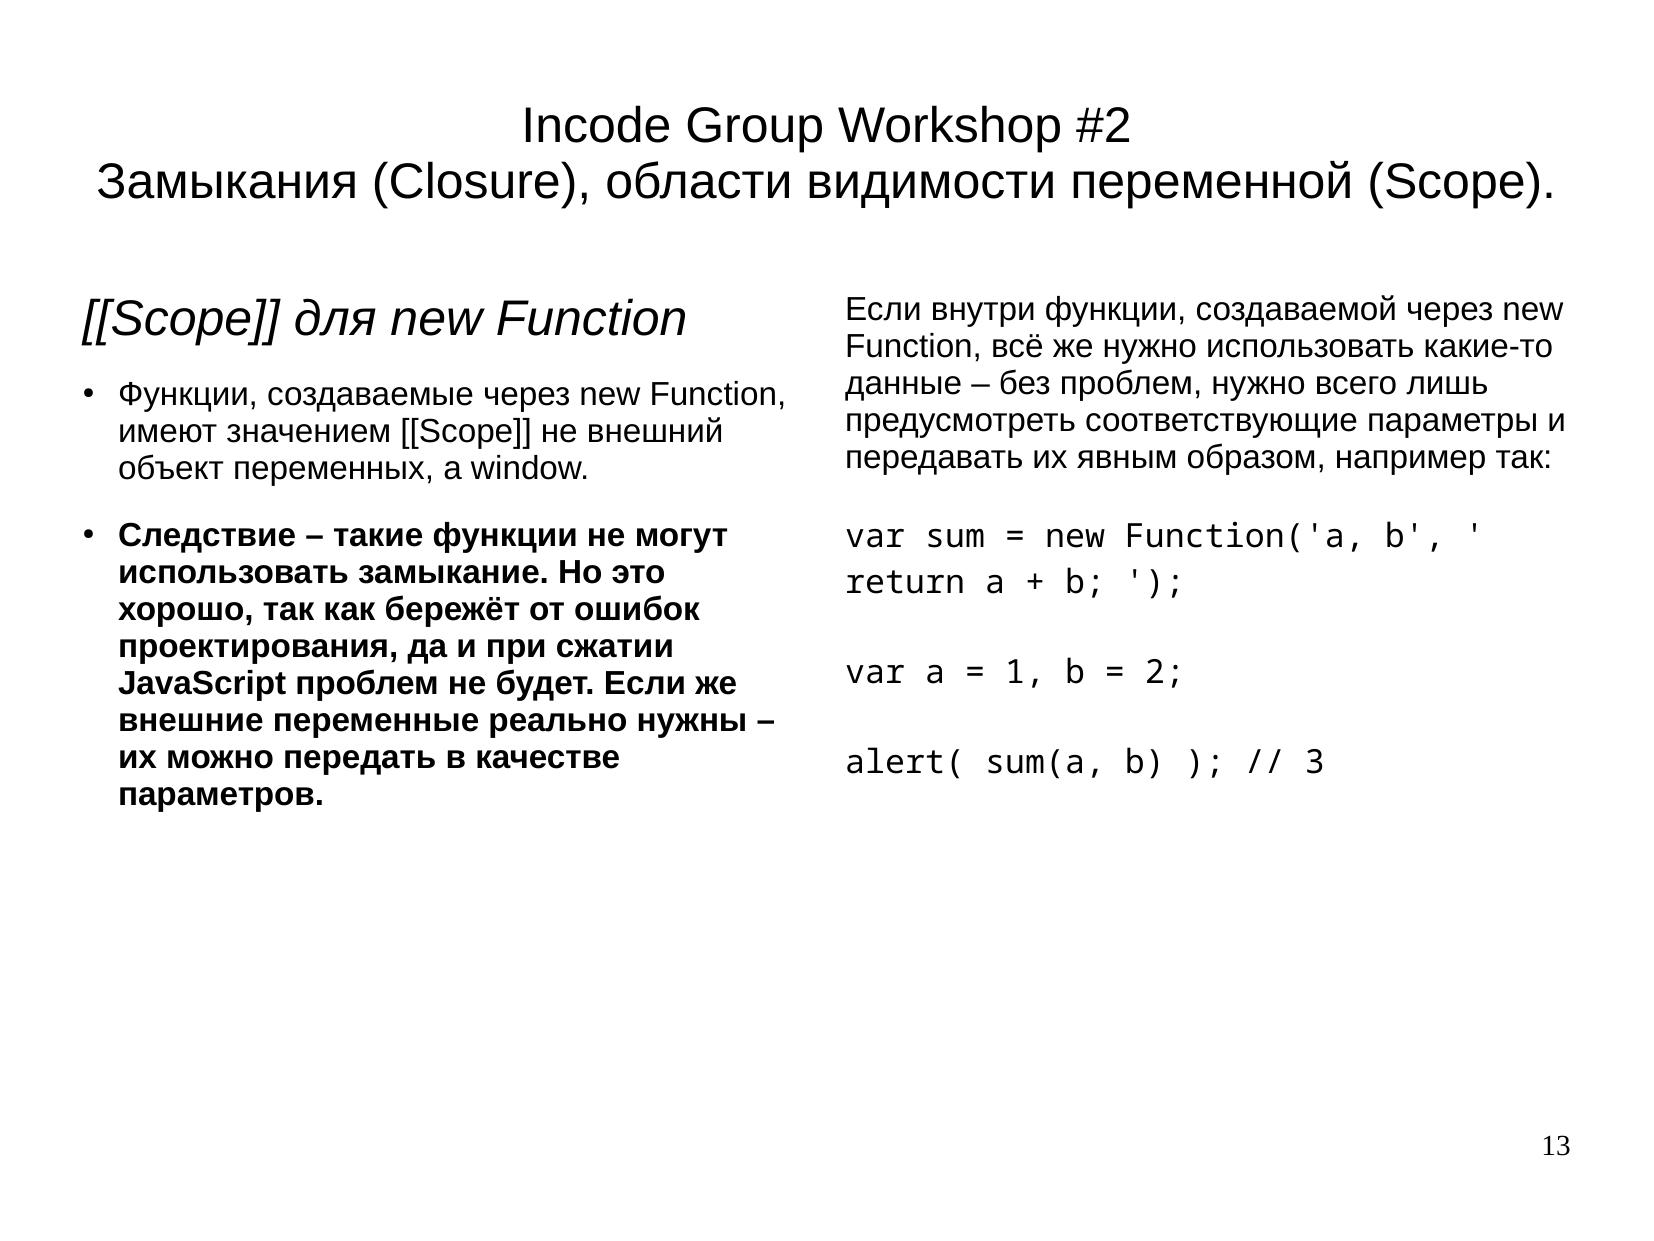

# Incode Group Workshop #2 Замыкания (Closure), области видимости переменной (Scope).
[[Scope]] для new Function
Функции, создаваемые через new Function, имеют значением [[Scope]] не внешний объект переменных, а window.
Следствие – такие функции не могут использовать замыкание. Но это хорошо, так как бережёт от ошибок проектирования, да и при сжатии JavaScript проблем не будет. Если же внешние переменные реально нужны – их можно передать в качестве параметров.
Если внутри функции, создаваемой через new Function, всё же нужно использовать какие-то данные – без проблем, нужно всего лишь предусмотреть соответствующие параметры и передавать их явным образом, например так:
var sum = new Function('a, b', ' return a + b; ');
var a = 1, b = 2;
alert( sum(a, b) ); // 3
13